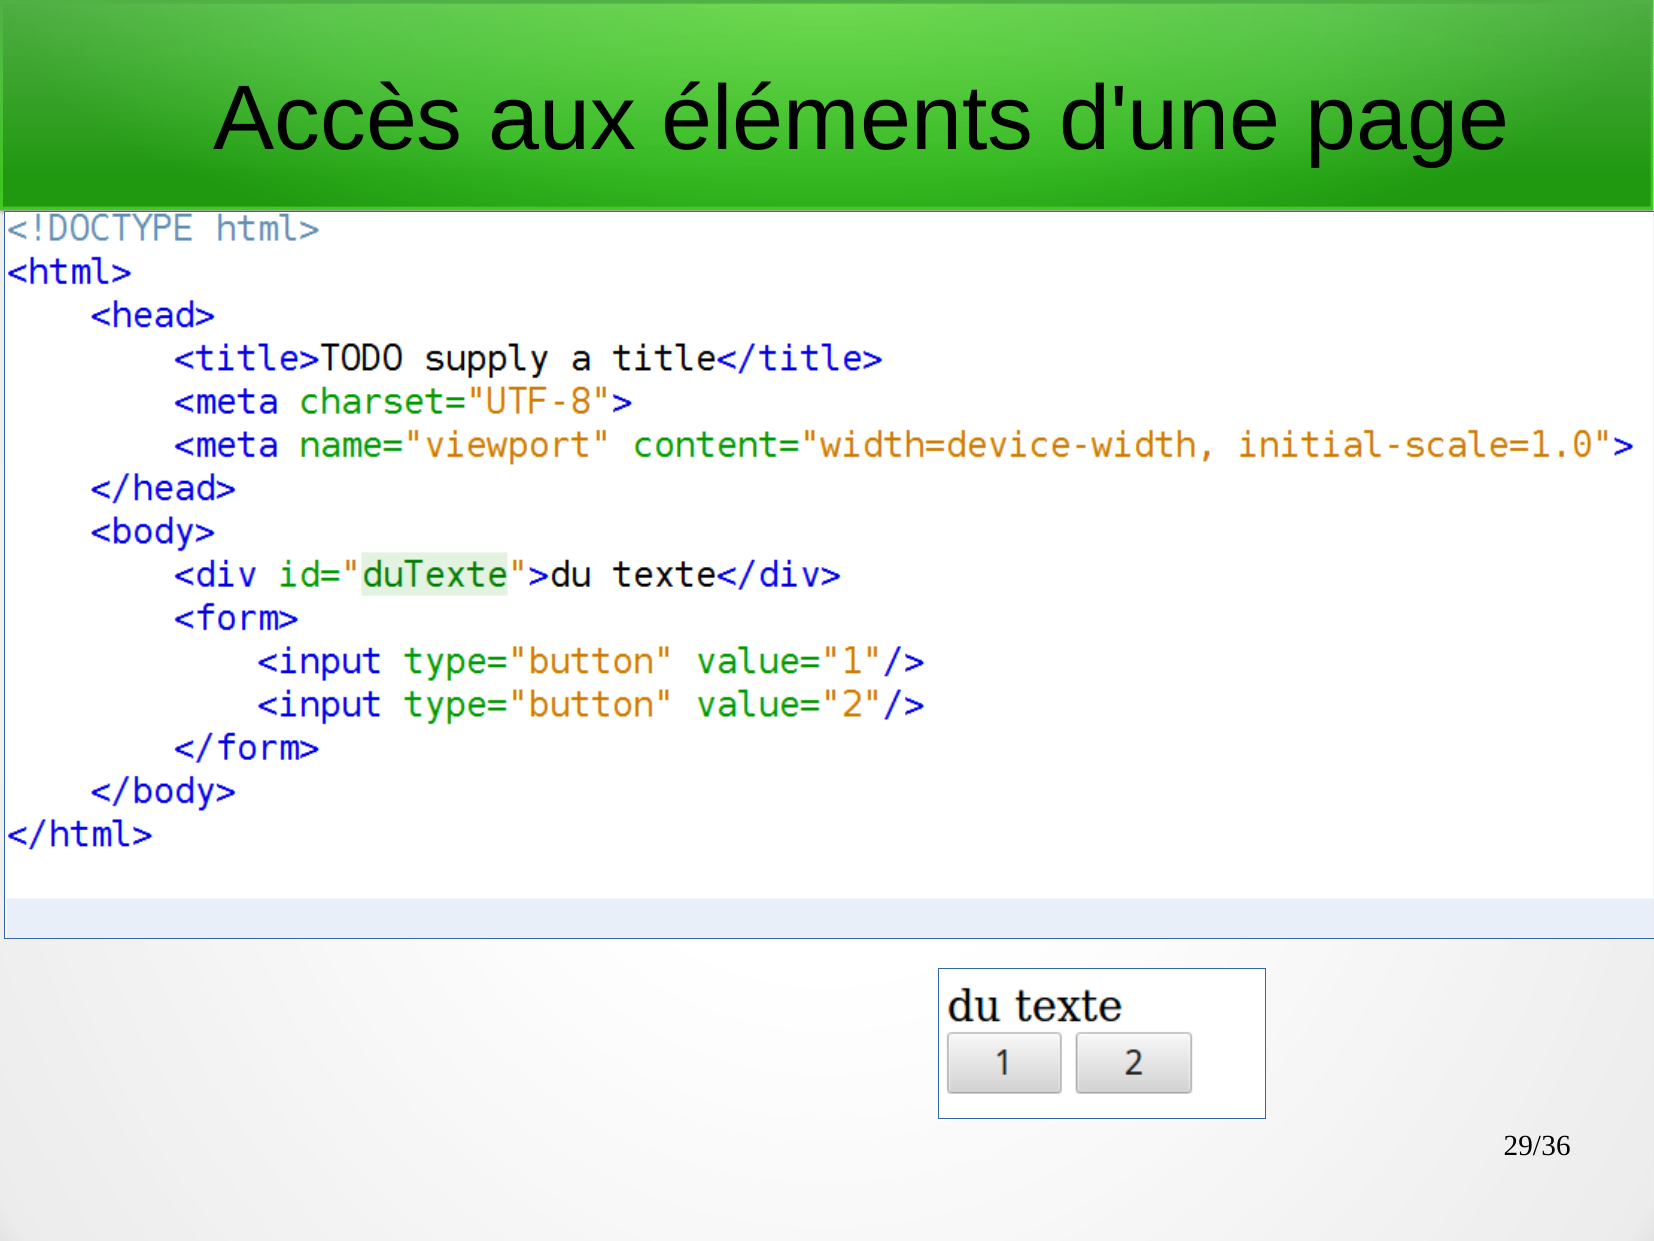

# Accès aux éléments d'une page
29